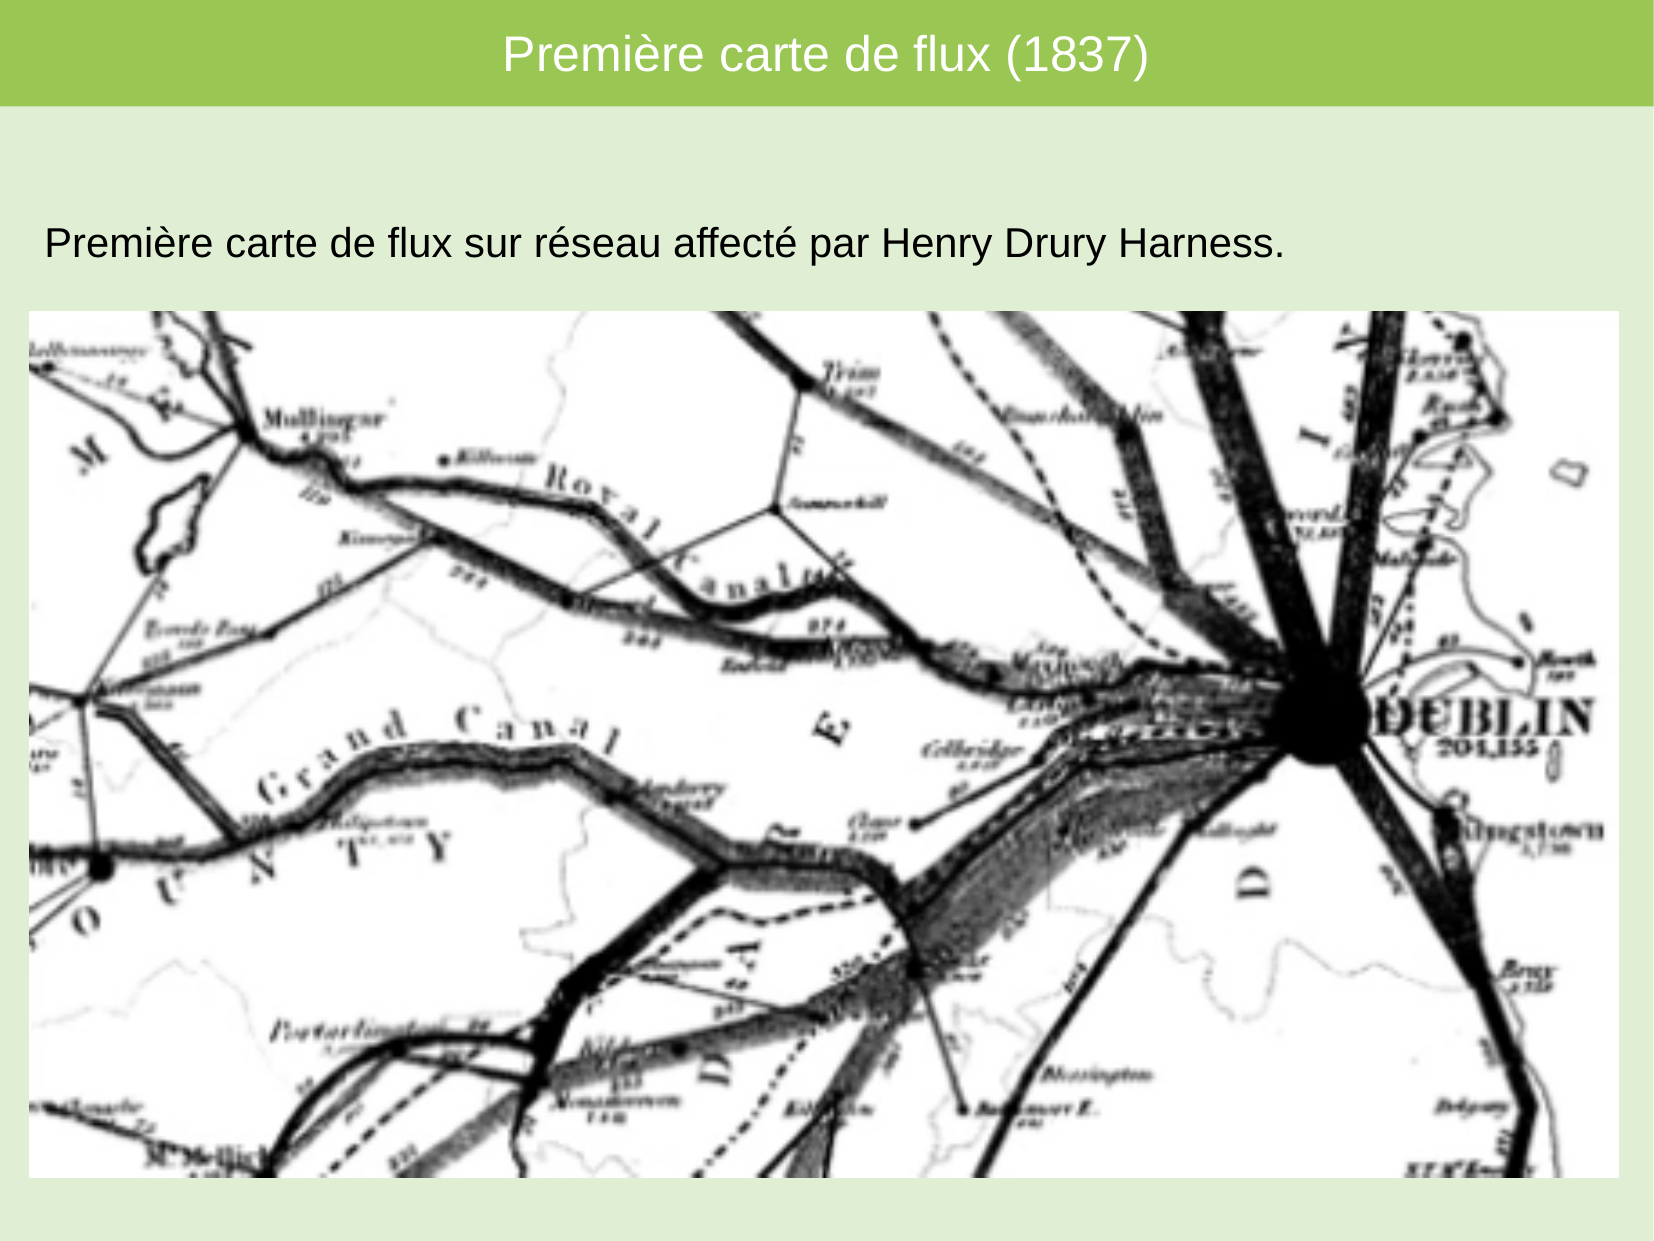

# Première carte de flux (1837)
Première carte de flux sur réseau affecté par Henry Drury Harness.